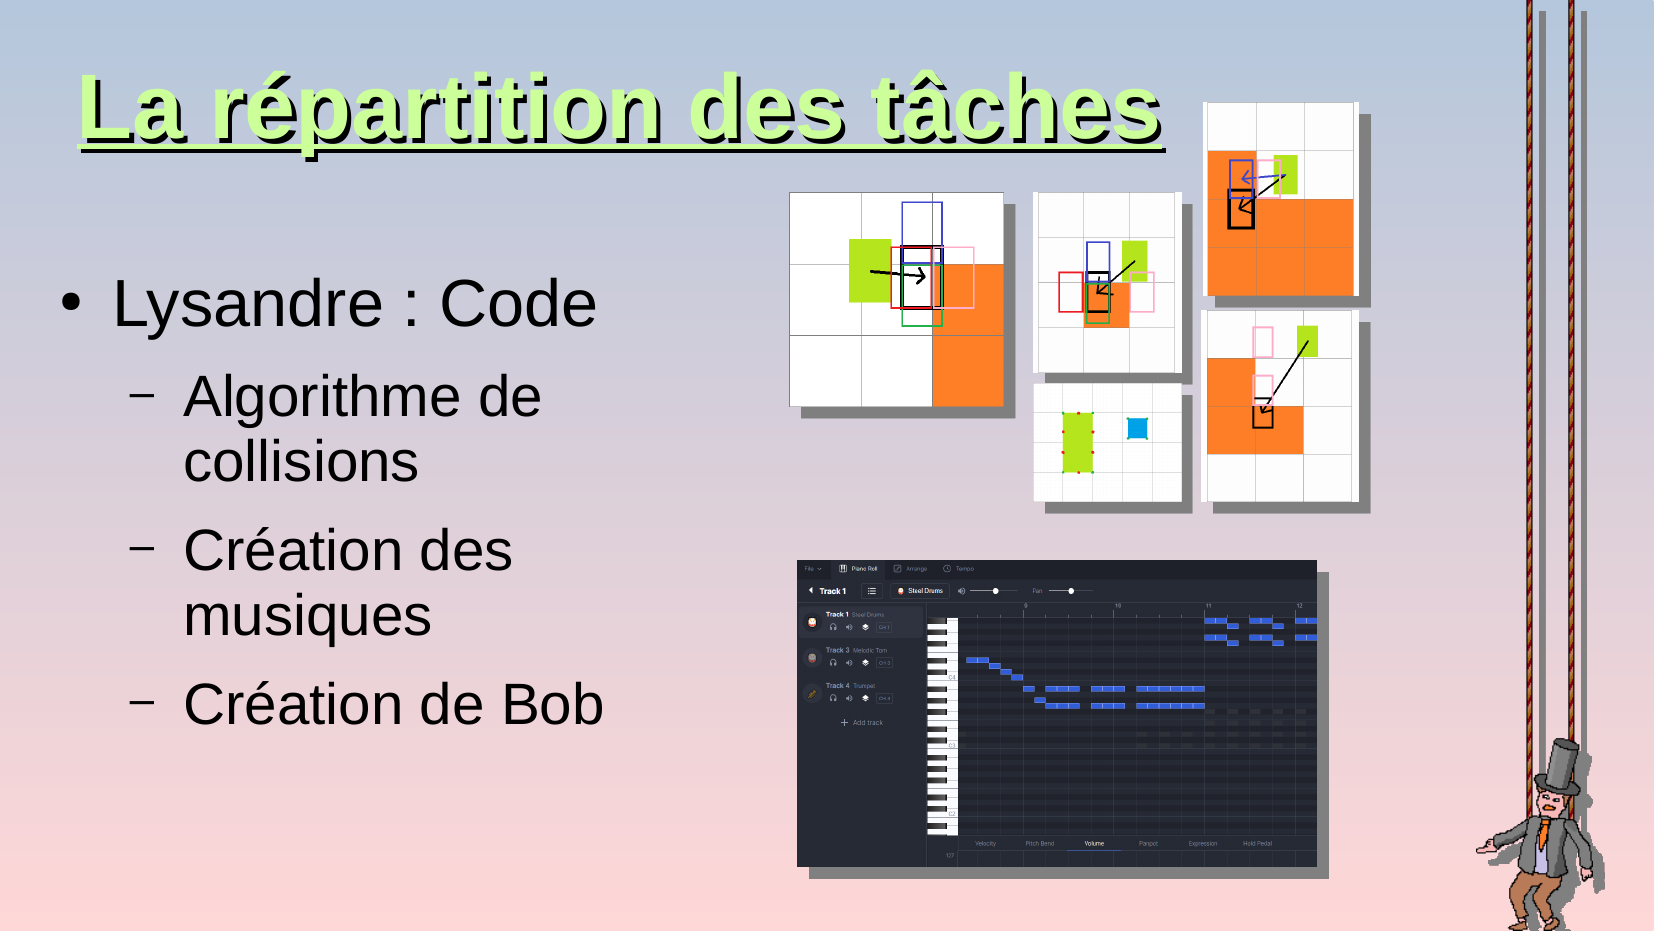

# La répartition des tâches
Lysandre : Code
Algorithme de collisions
Création des musiques
Création de Bob